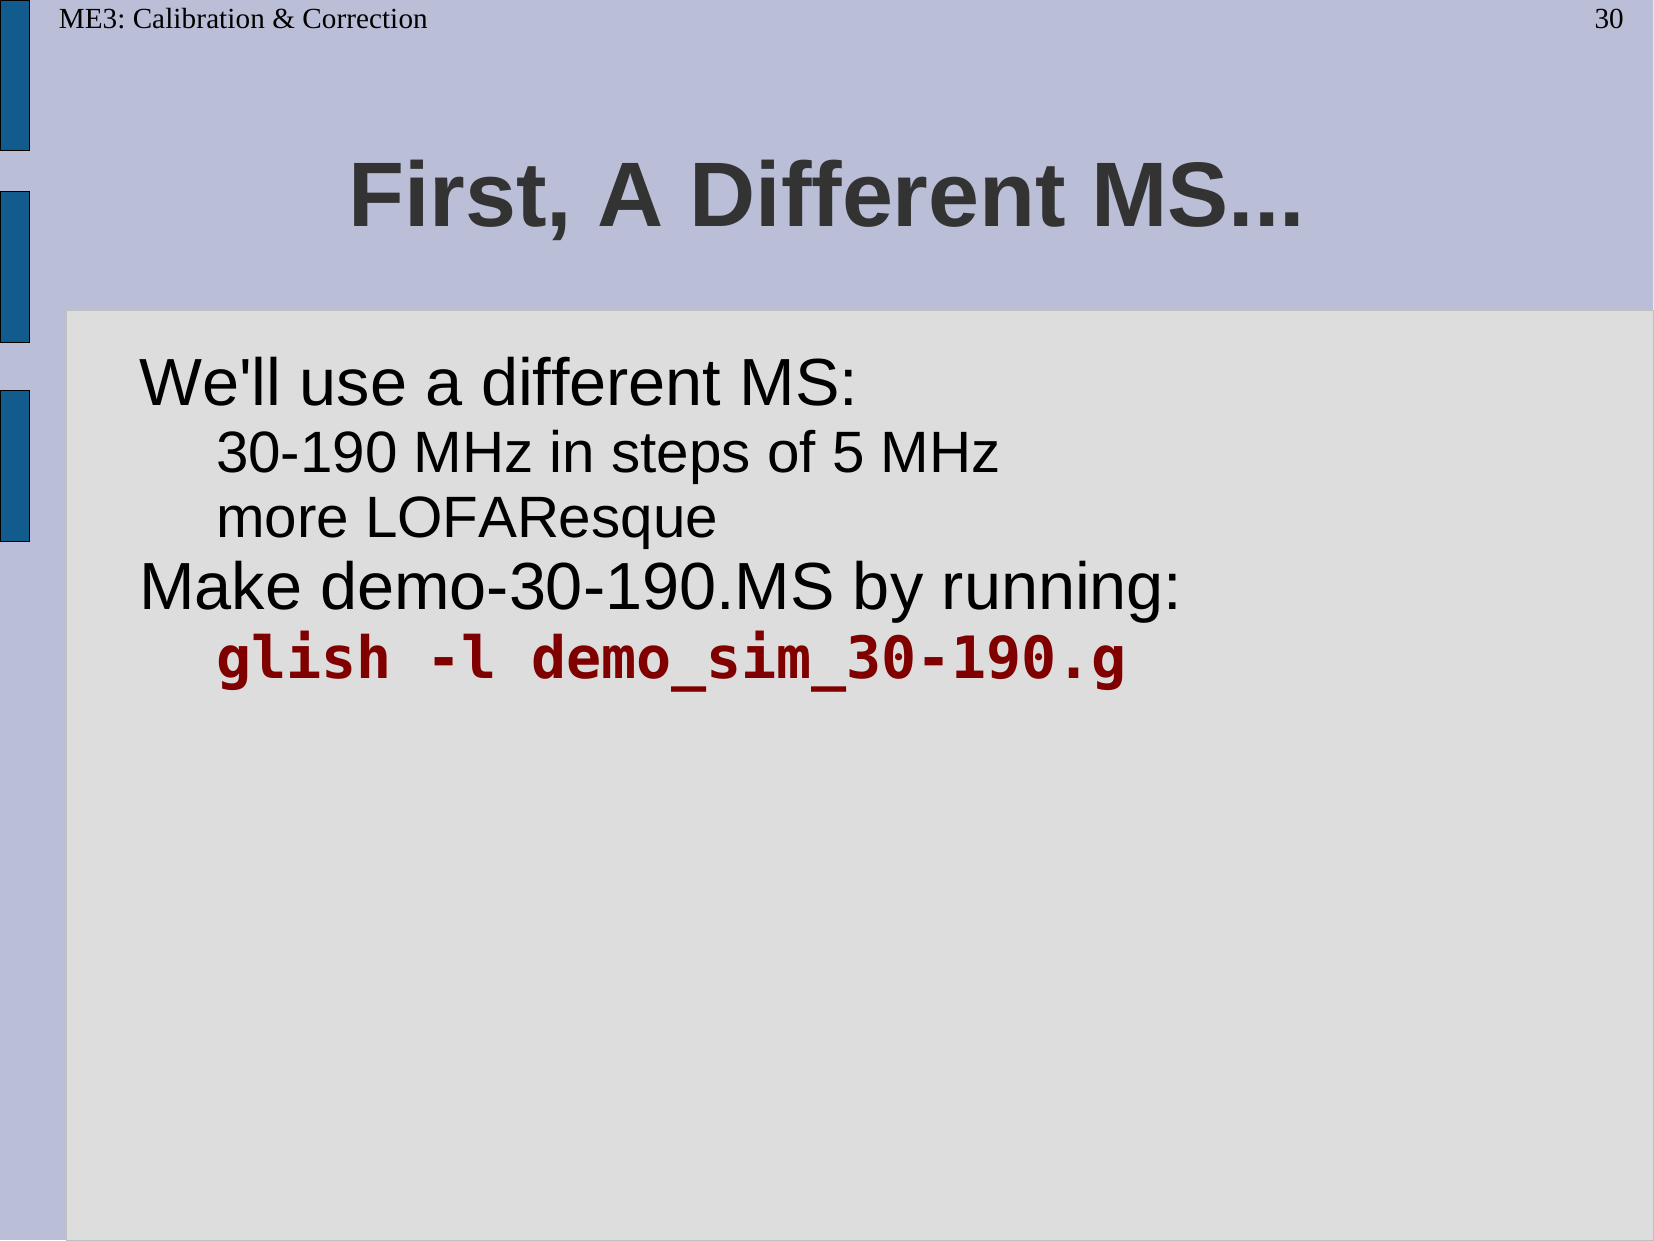

ME3: Calibration & Correction
30
# First, A Different MS...
We'll use a different MS:
30-190 MHz in steps of 5 MHz
more LOFAResque
Make demo-30-190.MS by running:
glish -l demo_sim_30-190.g